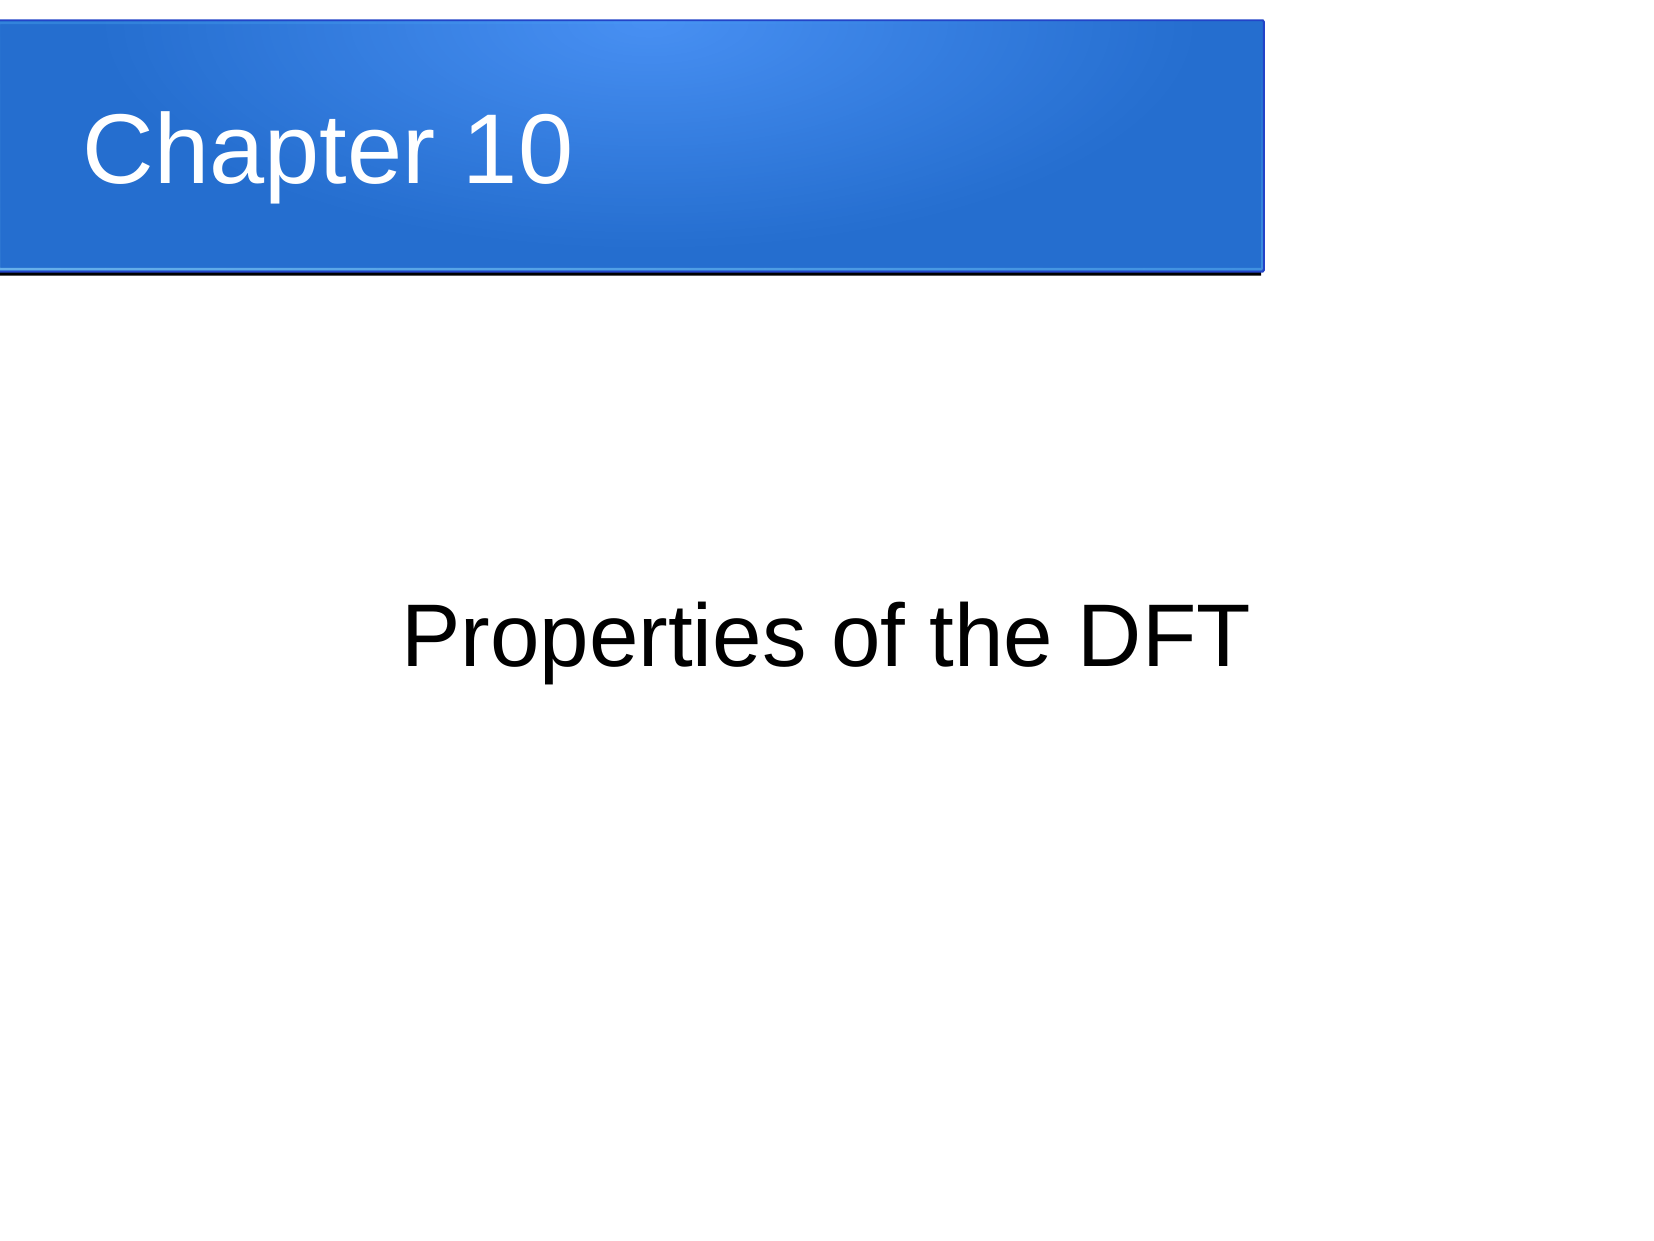

# Chapter 10
Properties of the DFT